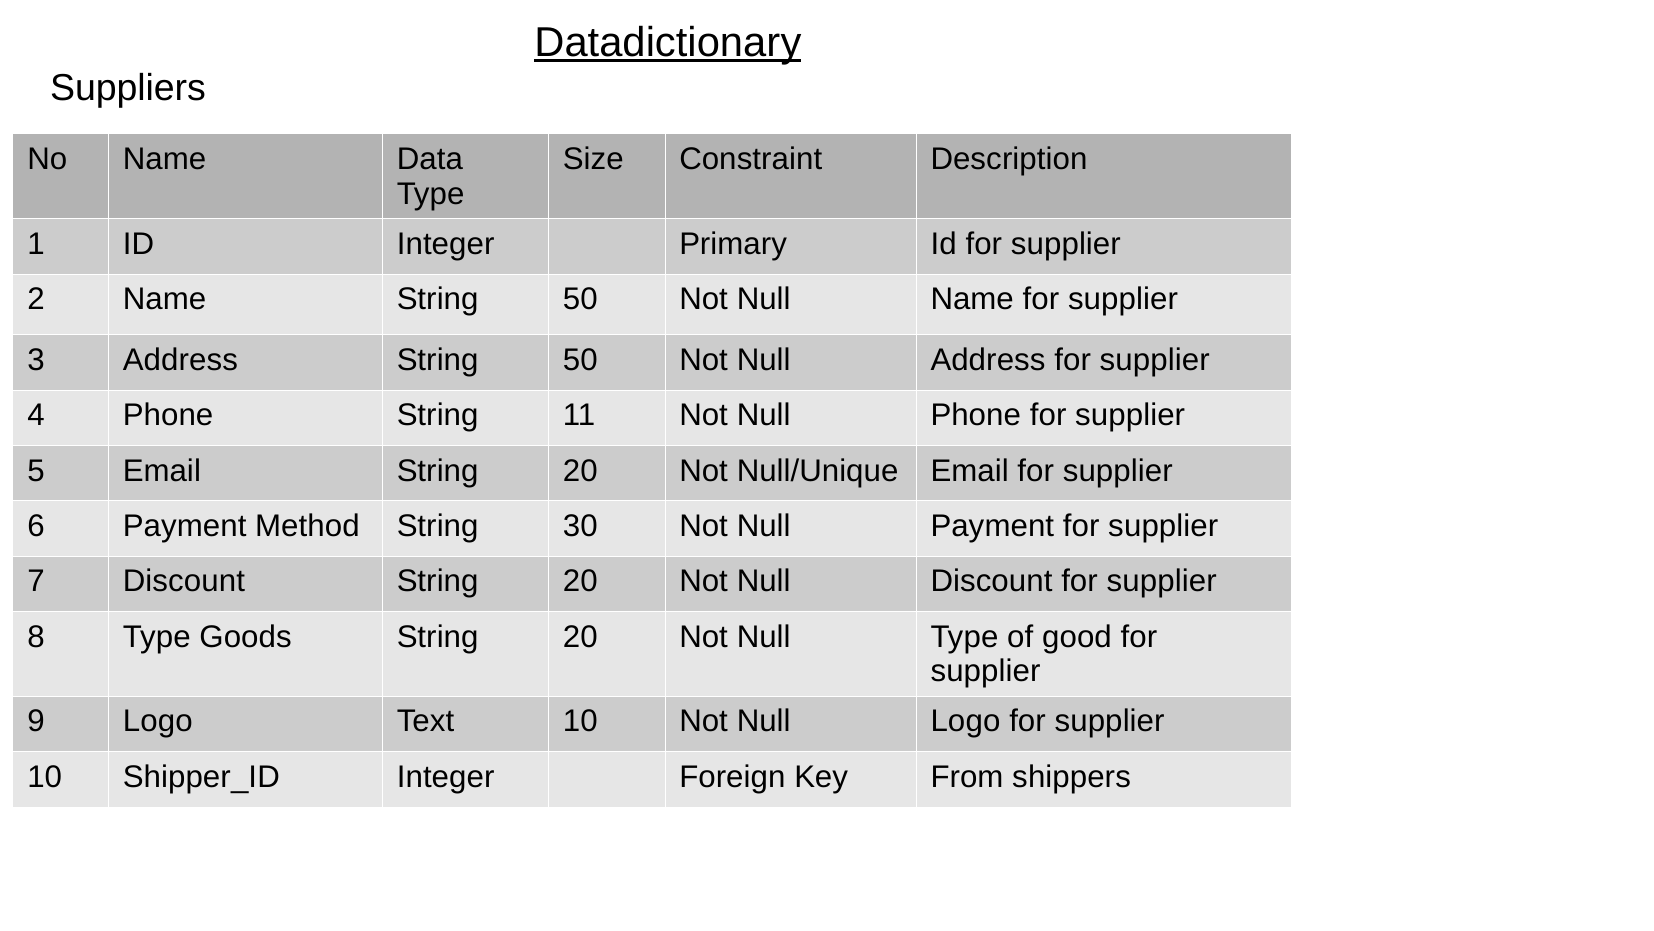

#
Datadictionary
Suppliers
| No | Name | Data Type | Size | Constraint | Description |
| --- | --- | --- | --- | --- | --- |
| 1 | ID | Integer | | Primary | Id for supplier |
| 2 | Name | String | 50 | Not Null | Name for supplier |
| 3 | Address | String | 50 | Not Null | Address for supplier |
| 4 | Phone | String | 11 | Not Null | Phone for supplier |
| 5 | Email | String | 20 | Not Null/Unique | Email for supplier |
| 6 | Payment Method | String | 30 | Not Null | Payment for supplier |
| 7 | Discount | String | 20 | Not Null | Discount for supplier |
| 8 | Type Goods | String | 20 | Not Null | Type of good for supplier |
| 9 | Logo | Text | 10 | Not Null | Logo for supplier |
| 10 | Shipper\_ID | Integer | | Foreign Key | From shippers |